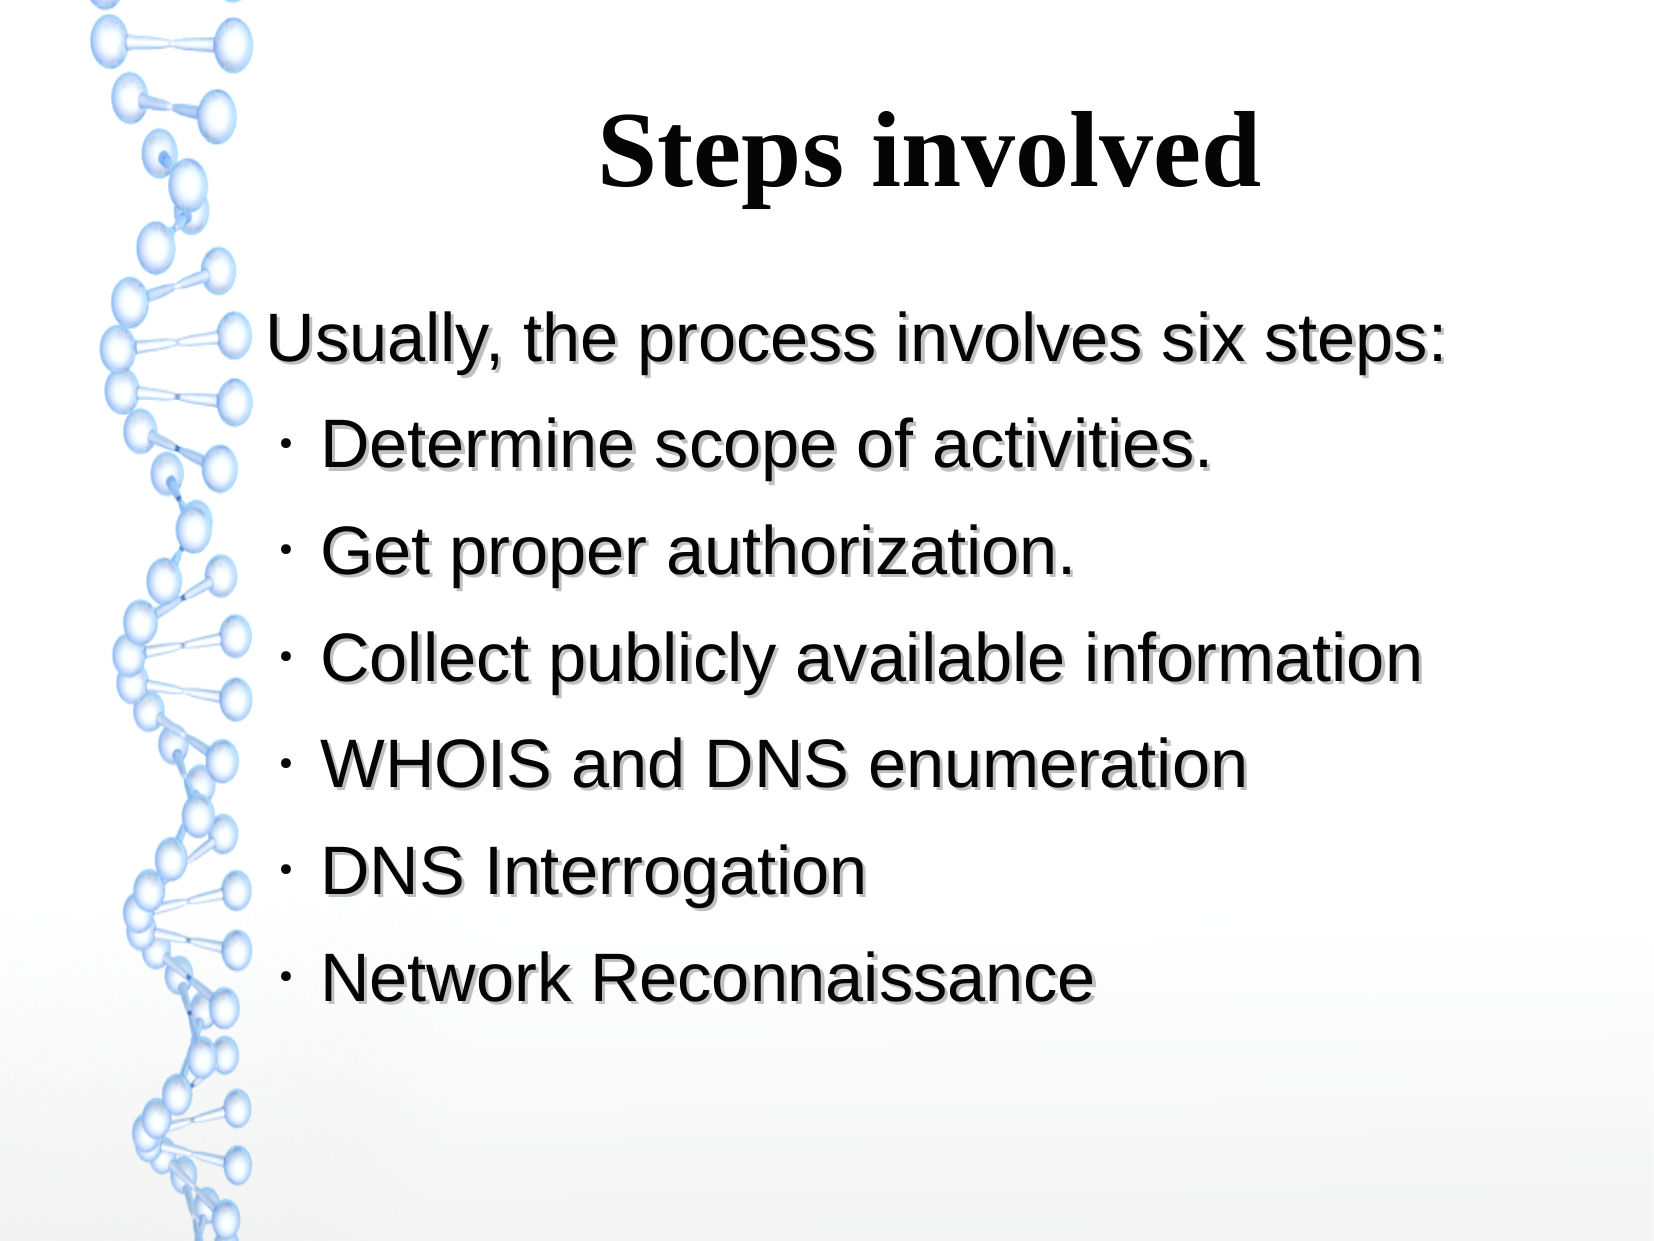

# Steps involved
Usually, the process involves six steps:
Determine scope of activities.
Get proper authorization.
Collect publicly available information
WHOIS and DNS enumeration
DNS Interrogation
Network Reconnaissance